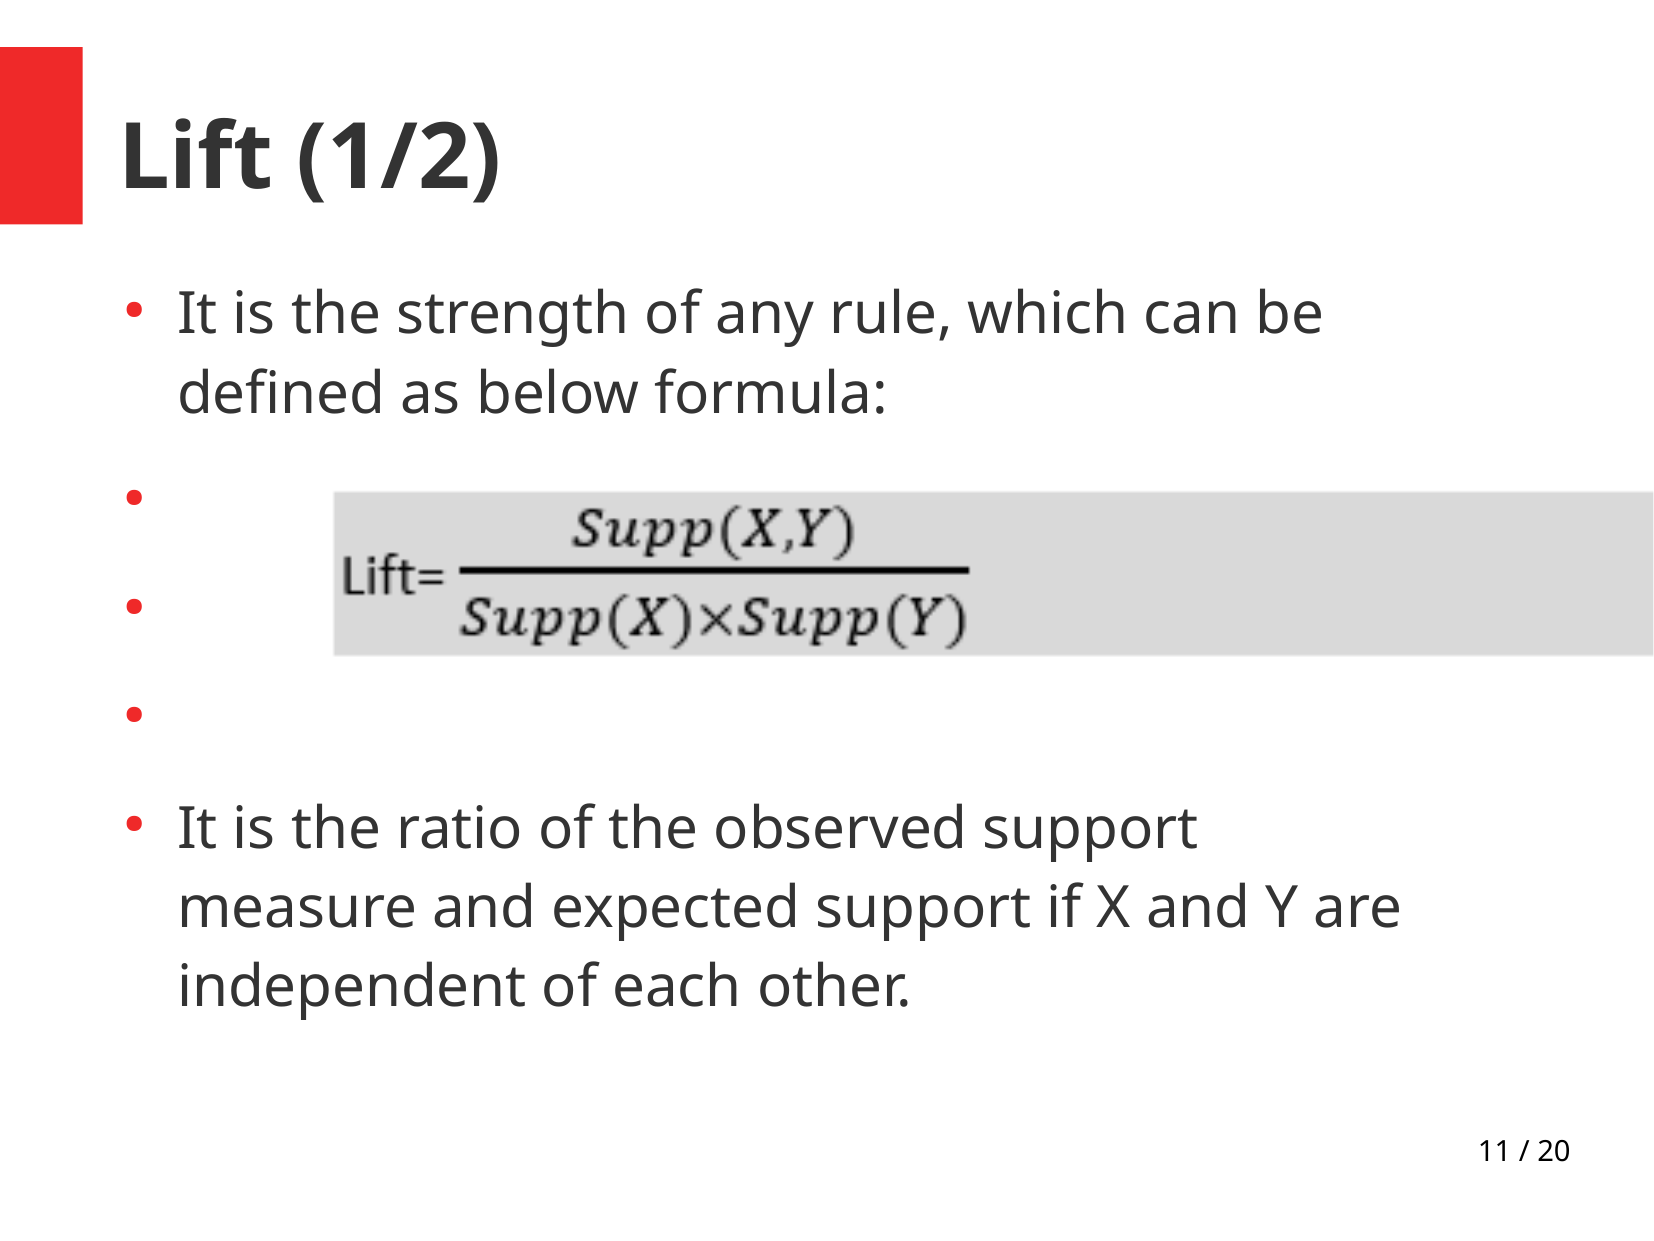

# Lift (1/2)
It is the strength of any rule, which can be defined as below formula:
It is the ratio of the observed support measure and expected support if X and Y are independent of each other.
11